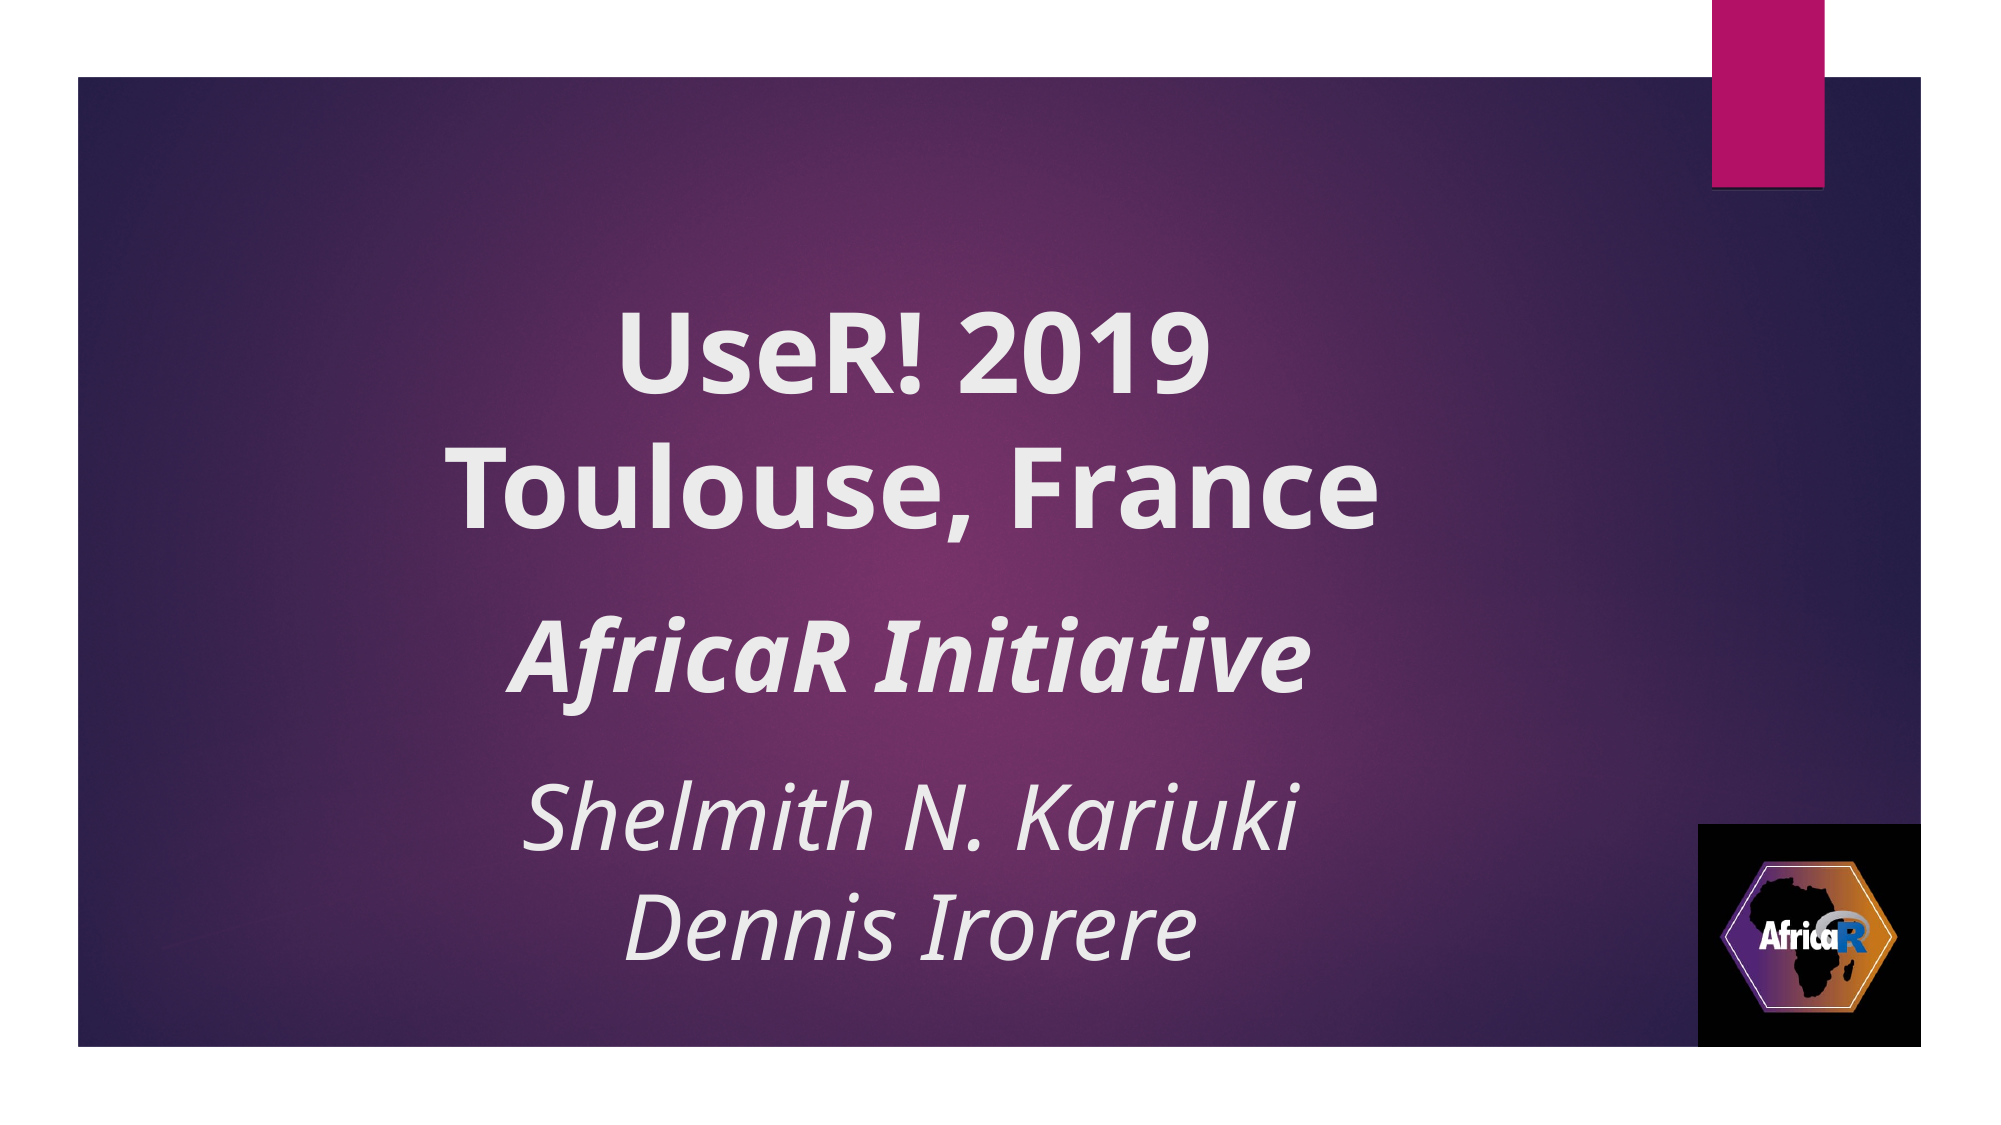

UseR! 2019
Toulouse, France
# AfricaR Initiative
Shelmith N. Kariuki
Dennis Irorere